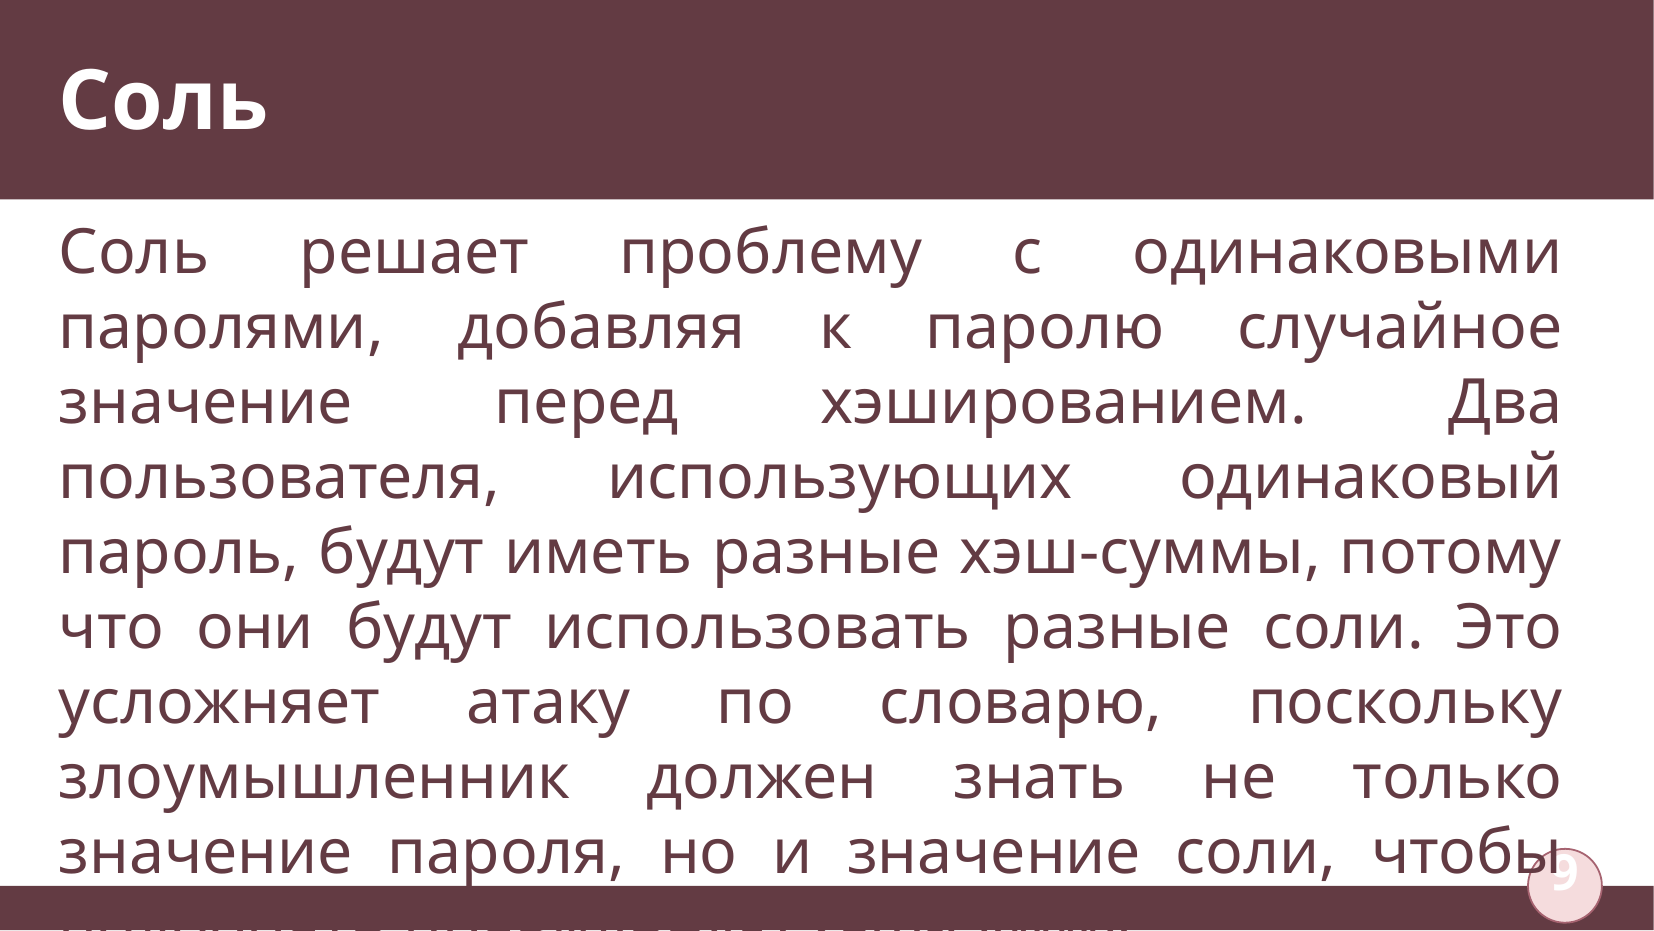

# Соль
Соль решает проблему с одинаковыми паролями, добавляя к паролю случайное значение перед хэшированием. Два пользователя, использующих одинаковый пароль, будут иметь разные хэш-суммы, потому что они будут использовать разные соли. Это усложняет атаку по словарю, поскольку злоумышленник должен знать не только значение пароля, но и значение соли, чтобы подобрать правильную хэш-сумму.